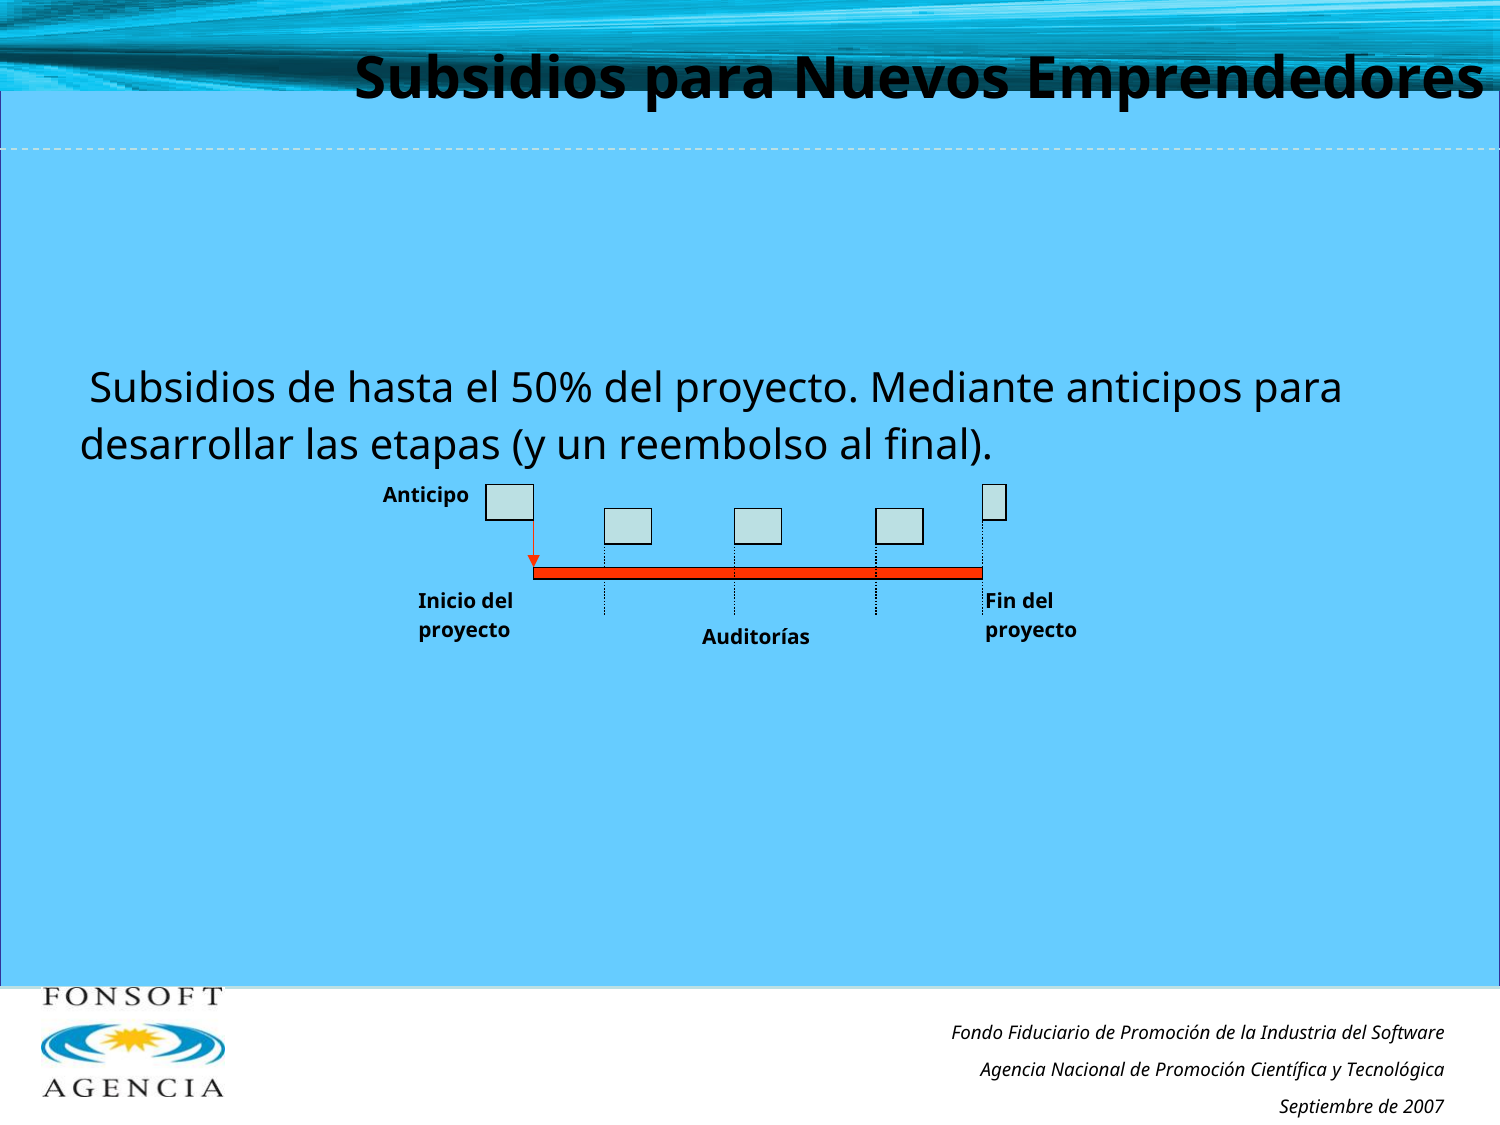

Subsidios para Nuevos Emprendedores
 Subsidios de hasta el 50% del proyecto. Mediante anticipos para desarrollar las etapas (y un reembolso al final).
Anticipo
Inicio del proyecto
Fin del proyecto
Auditorías